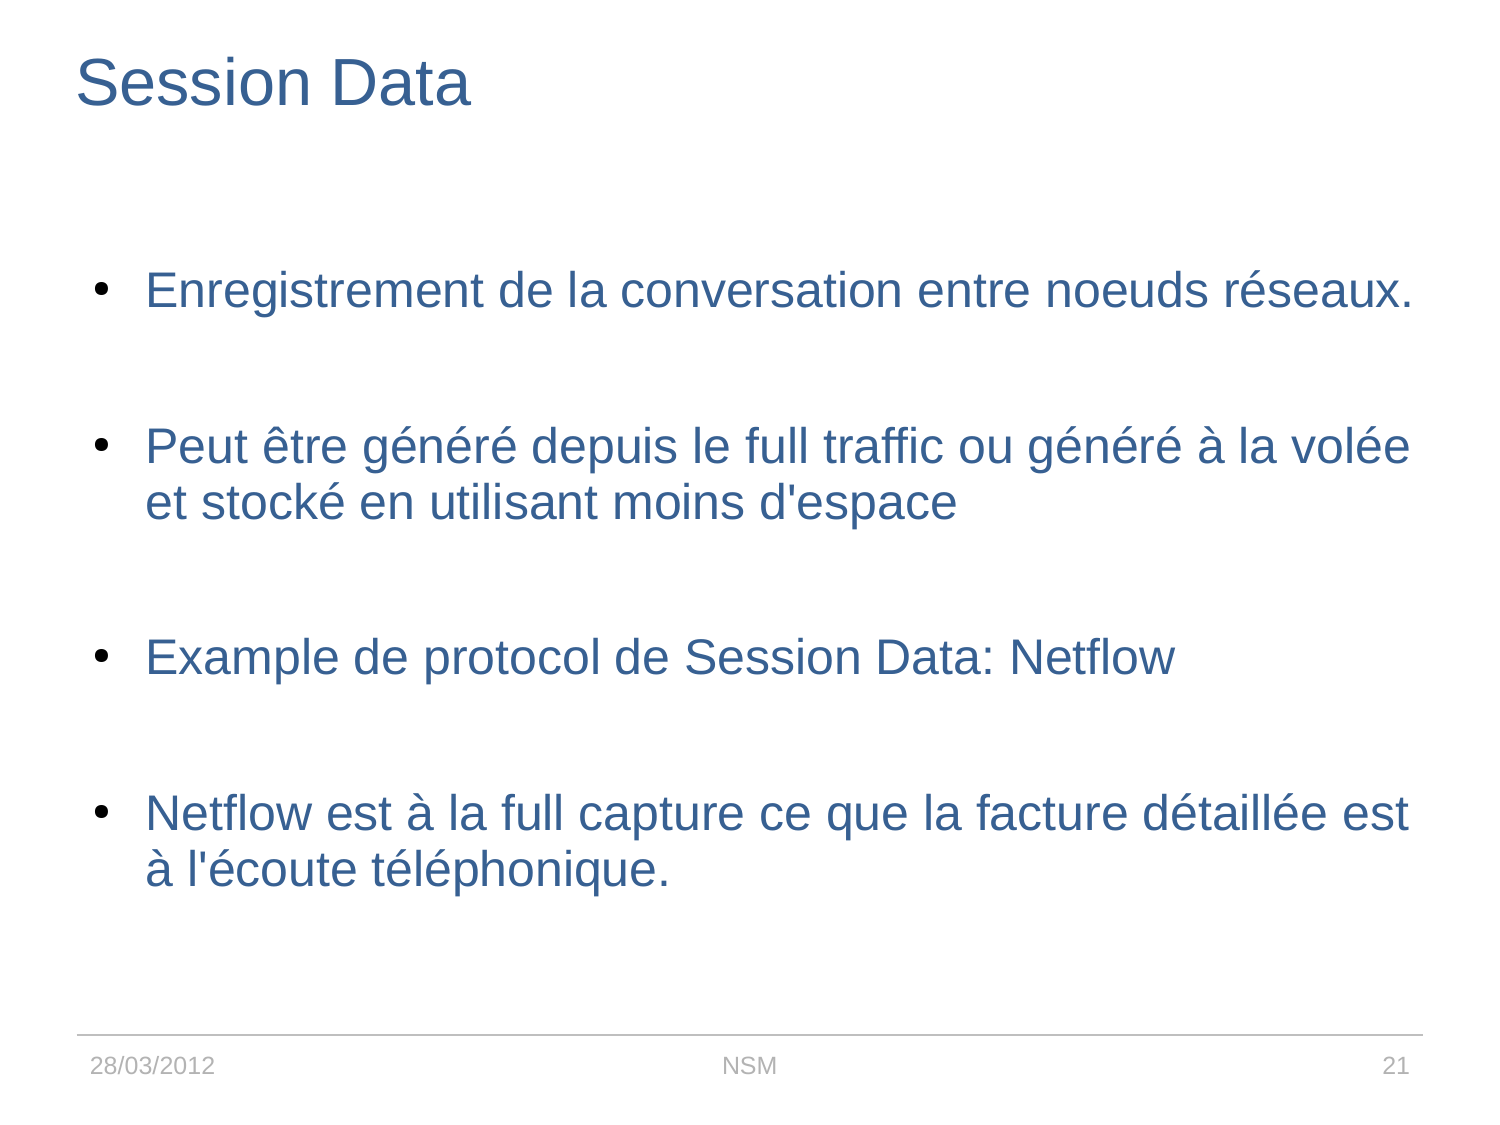

# Session Data
Enregistrement de la conversation entre noeuds réseaux.
Peut être généré depuis le full traffic ou généré à la volée et stocké en utilisant moins d'espace
Example de protocol de Session Data: Netflow
Netflow est à la full capture ce que la facture détaillée est à l'écoute téléphonique.
Date
Your footer here
21